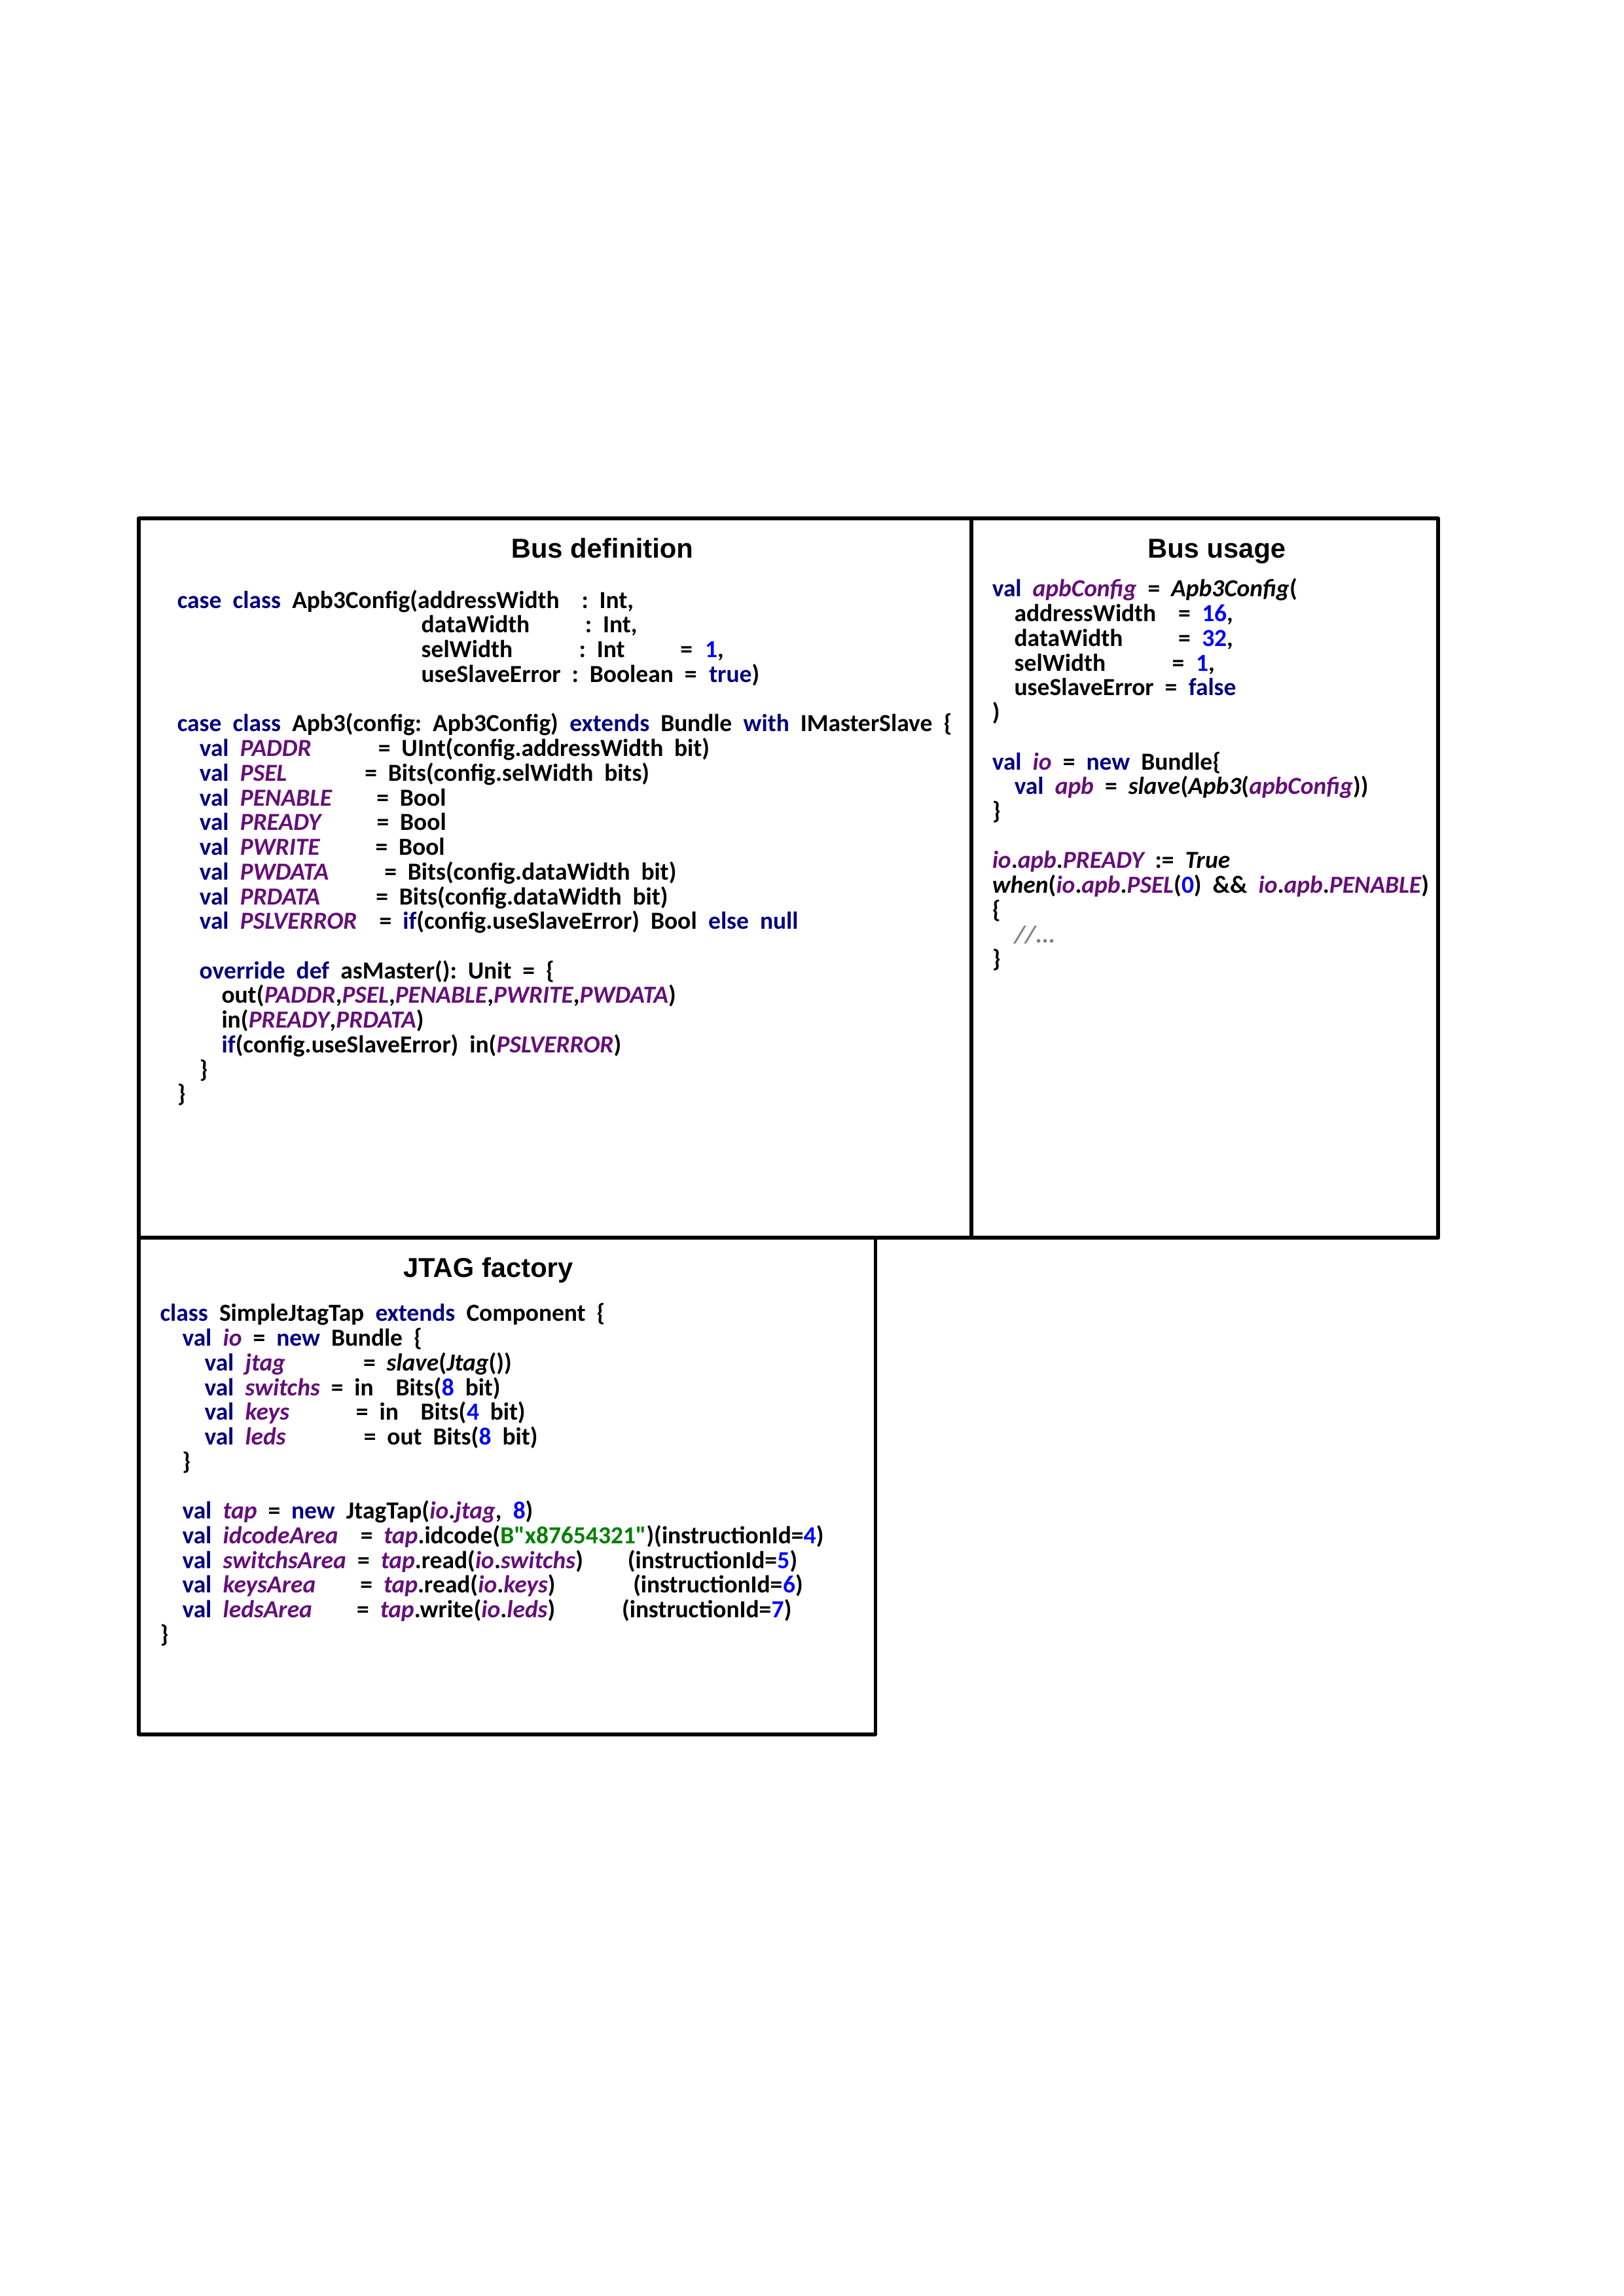

Bus definition
Bus usage
val apbConfig = Apb3Config(
 addressWidth = 16,
 dataWidth = 32,
 selWidth = 1,
 useSlaveError = false
)
val io = new Bundle{
 val apb = slave(Apb3(apbConfig))
}
io.apb.PREADY := True
when(io.apb.PSEL(0) && io.apb.PENABLE){
 //...
}
case class Apb3Config(addressWidth : Int,
 dataWidth : Int,
 selWidth : Int = 1,
 useSlaveError : Boolean = true)
case class Apb3(config: Apb3Config) extends Bundle with IMasterSlave {
 val PADDR = UInt(config.addressWidth bit)
 val PSEL = Bits(config.selWidth bits)
 val PENABLE = Bool
 val PREADY = Bool
 val PWRITE = Bool
 val PWDATA = Bits(config.dataWidth bit)
 val PRDATA = Bits(config.dataWidth bit)
 val PSLVERROR = if(config.useSlaveError) Bool else null
 override def asMaster(): Unit = {
 out(PADDR,PSEL,PENABLE,PWRITE,PWDATA)
 in(PREADY,PRDATA)
 if(config.useSlaveError) in(PSLVERROR)
 }
}
JTAG factory
class SimpleJtagTap extends Component {
 val io = new Bundle {
 val jtag = slave(Jtag())
 val switchs = in Bits(8 bit)
 val keys = in Bits(4 bit)
 val leds = out Bits(8 bit)
 }
 val tap = new JtagTap(io.jtag, 8)
 val idcodeArea = tap.idcode(B"x87654321")(instructionId=4)
 val switchsArea = tap.read(io.switchs) (instructionId=5)
 val keysArea = tap.read(io.keys) (instructionId=6)
 val ledsArea = tap.write(io.leds) (instructionId=7)
}